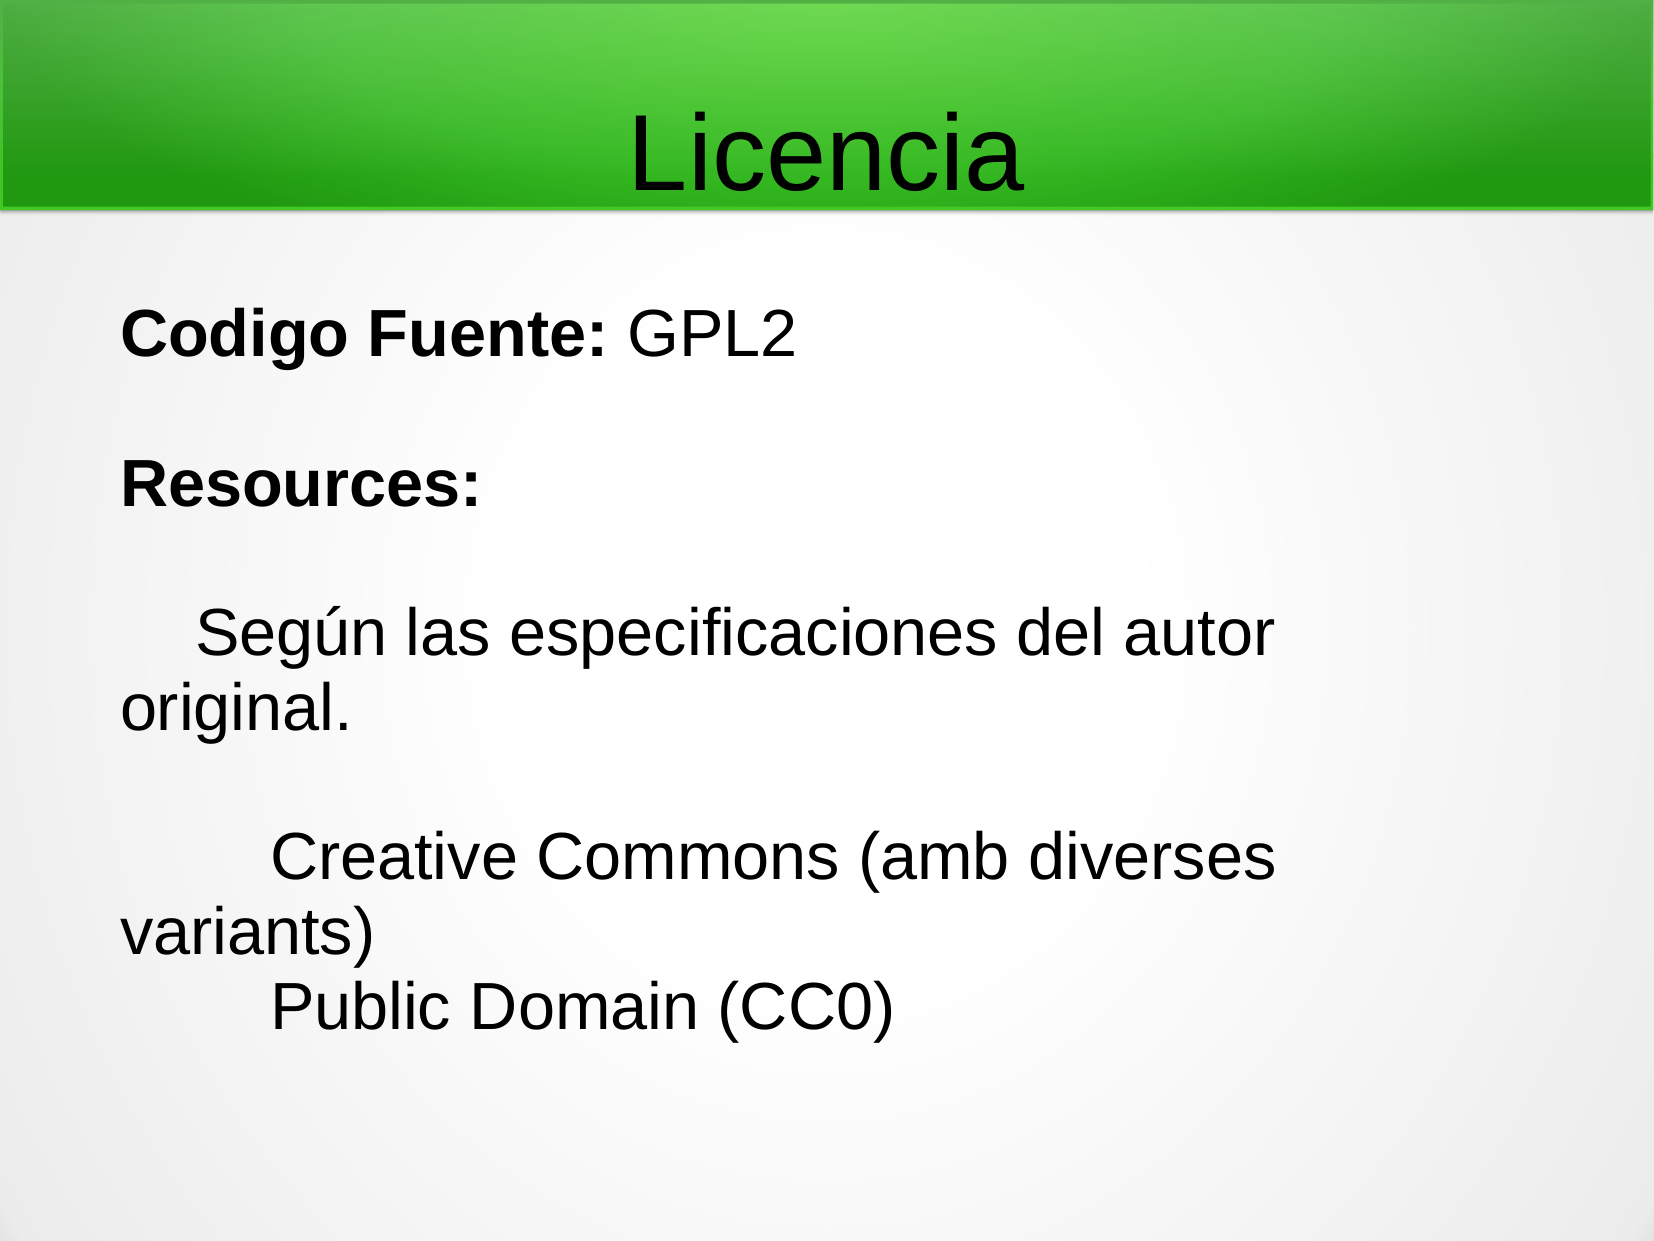

# Licencia
Codigo Fuente: GPL2
Resources:
	Según las especificaciones del autor original.
		Creative Commons (amb diverses variants)
		Public Domain (CC0)